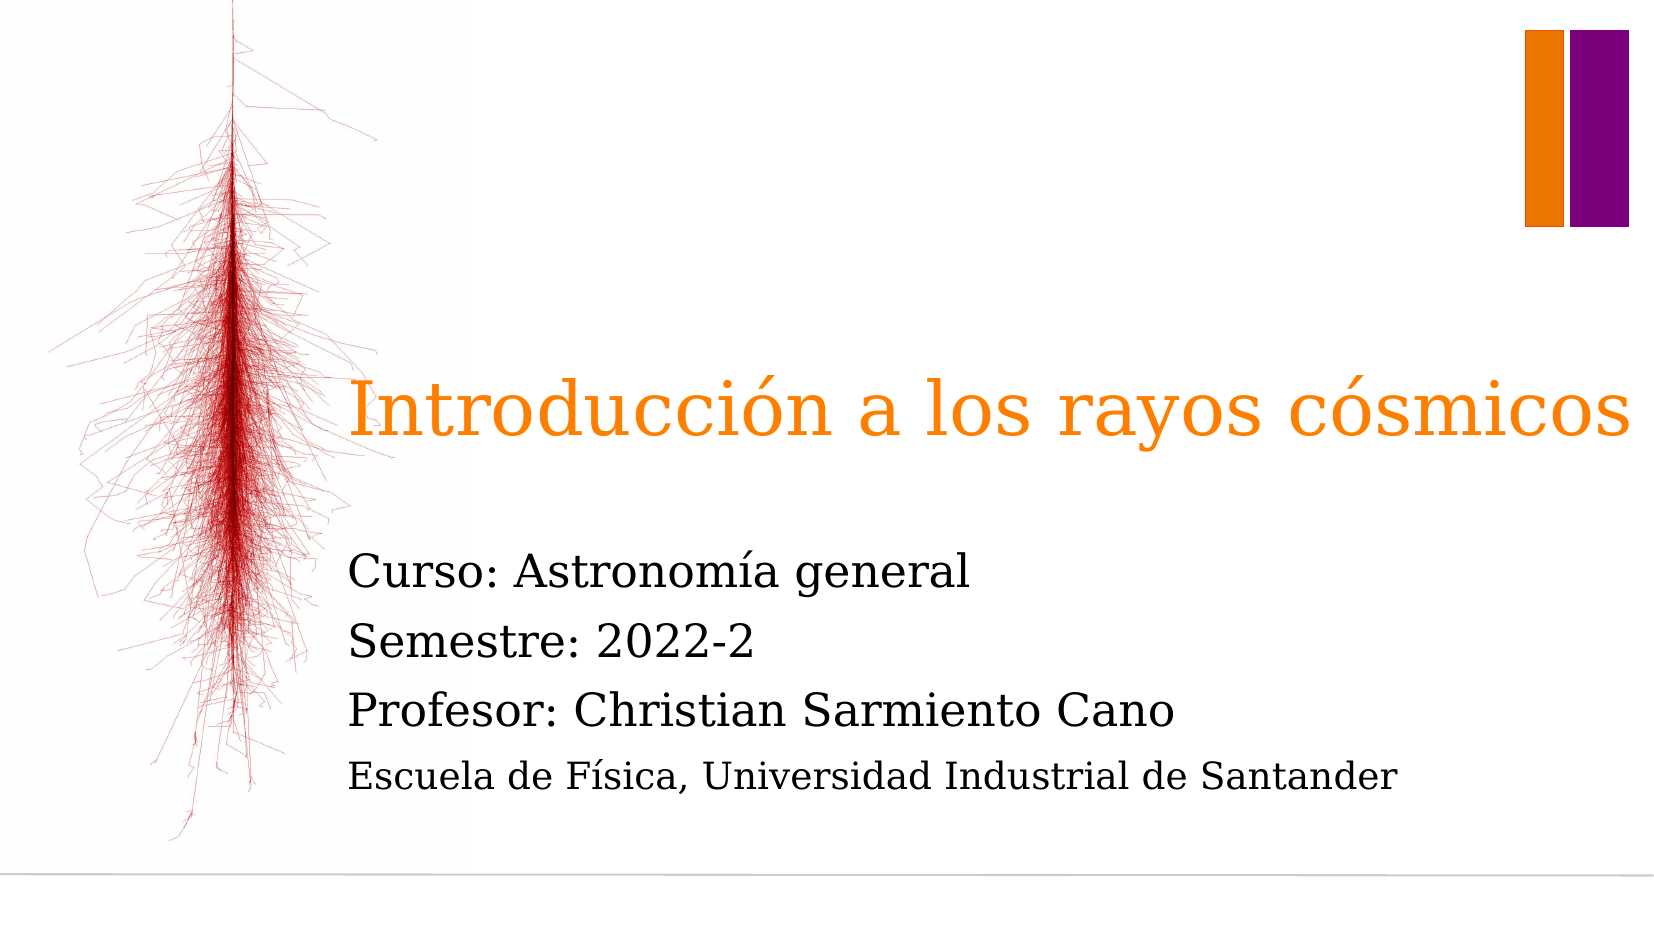

# Introducción a los rayos cósmicos
Curso: Astronomía general
Semestre: 2022-2
Profesor: Christian Sarmiento Cano
Escuela de Física, Universidad Industrial de Santander